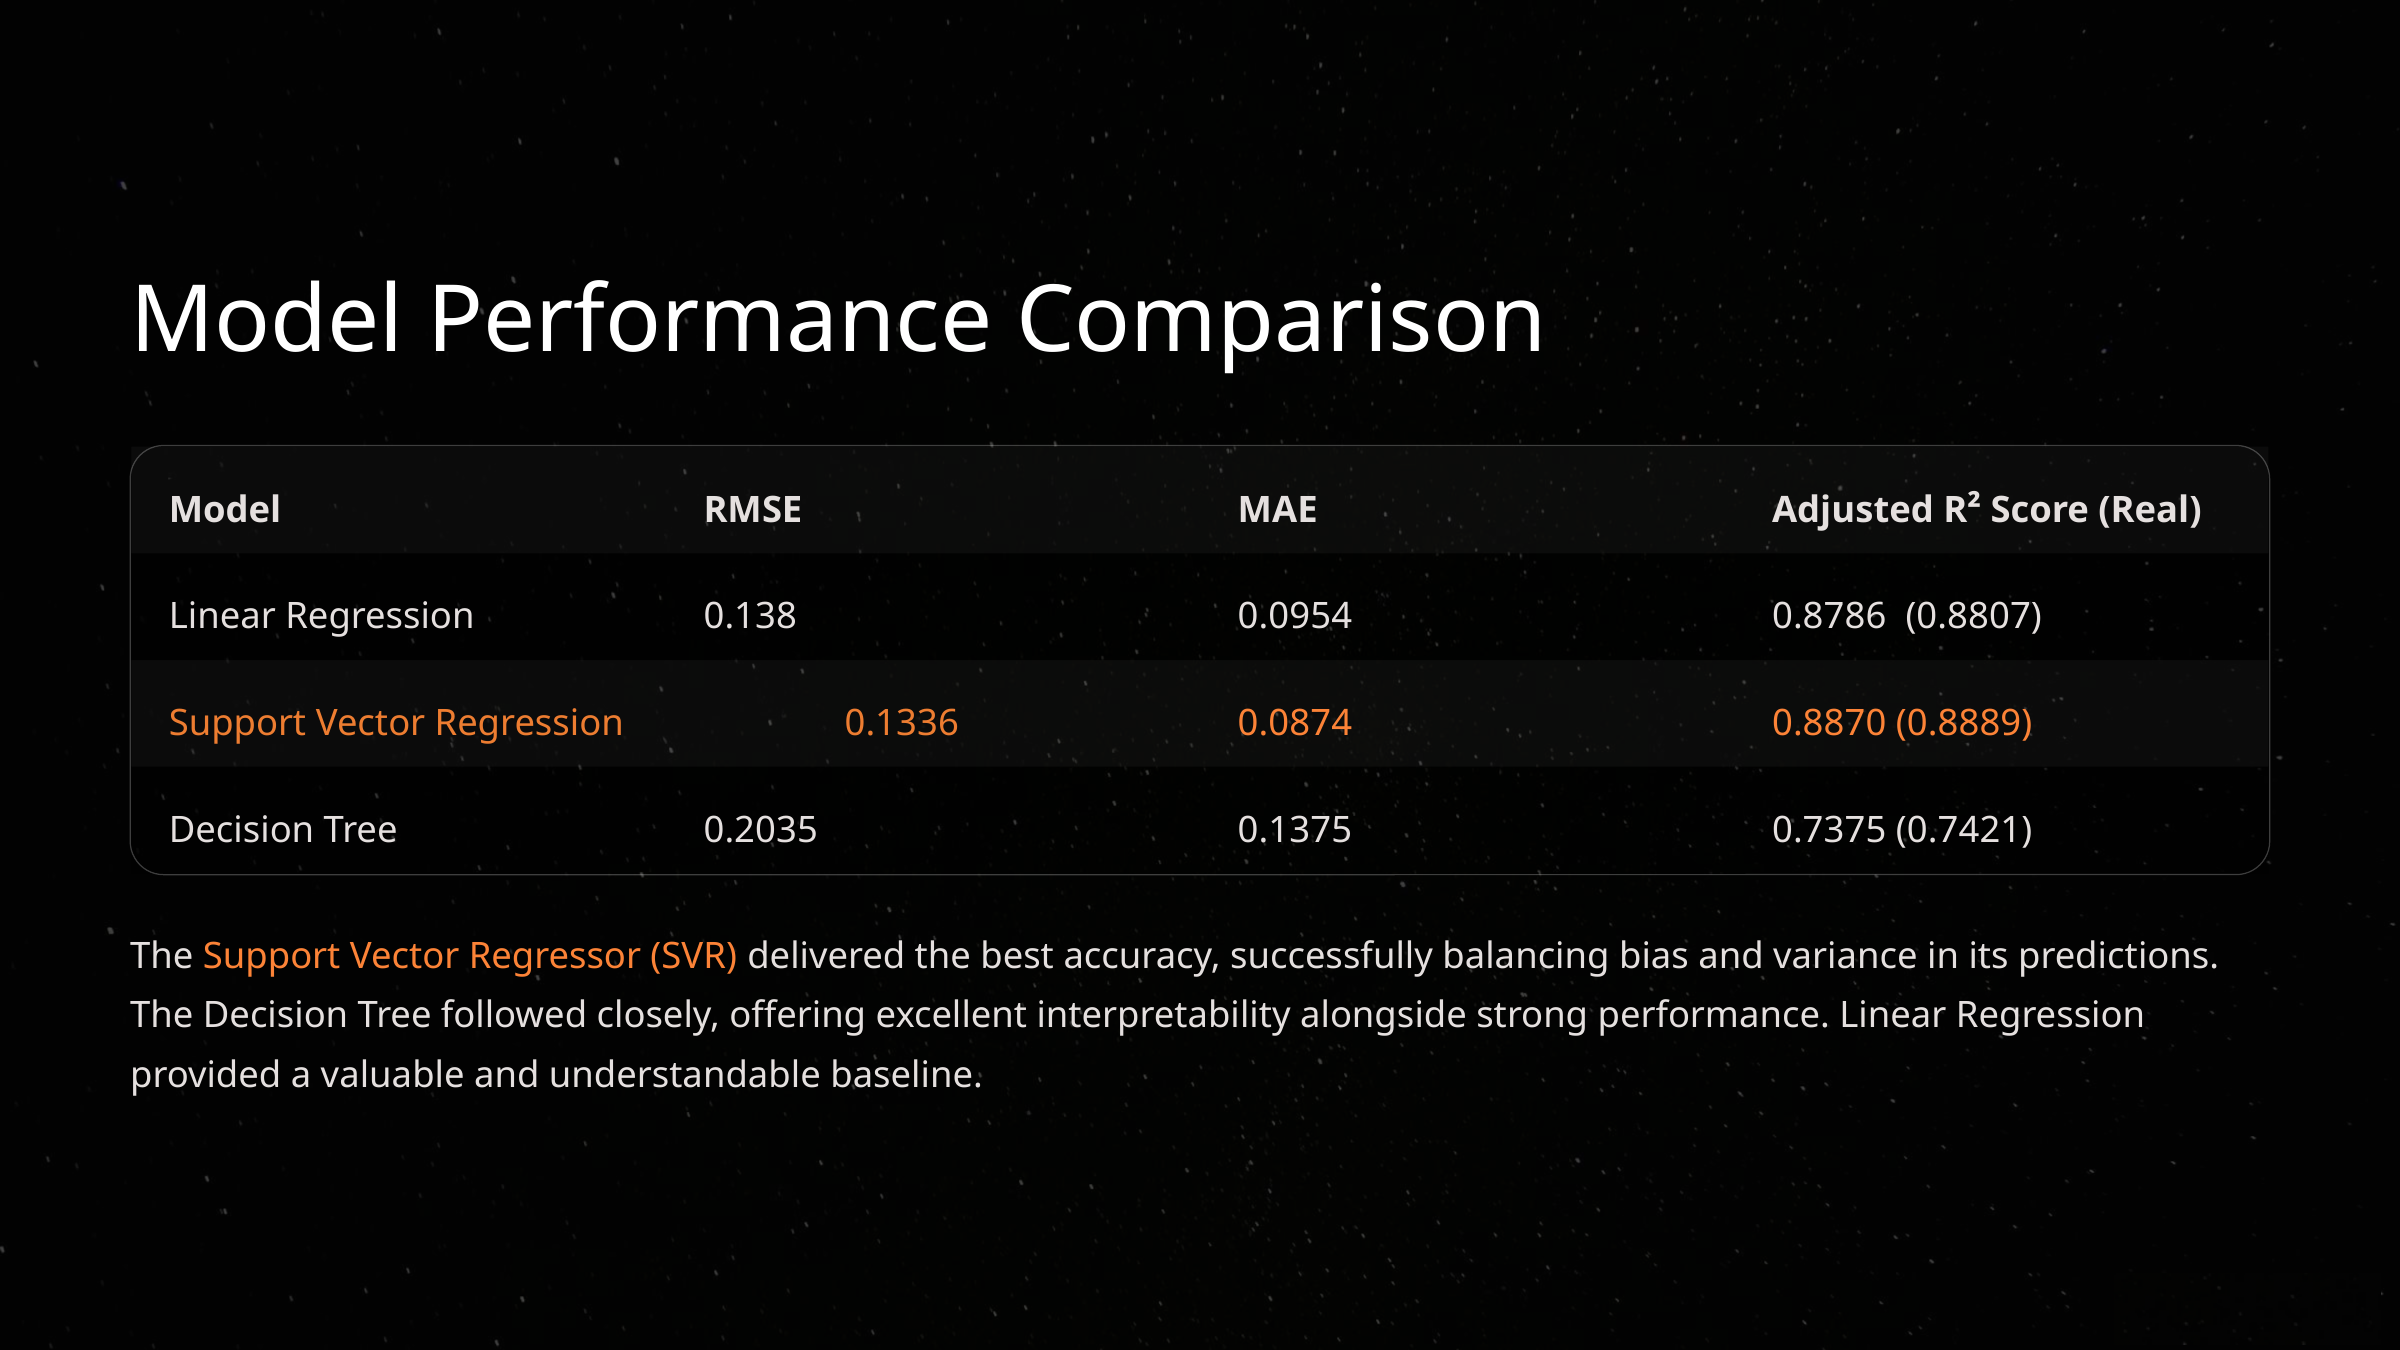

Model Performance Comparison
Model
RMSE
MAE
Adjusted R² Score (Real)
Linear Regression
0.138
0.0954
0.8786 (0.8807)
Support Vector Regression 	 0.1336
0.0874
0.8870 (0.8889)
Decision Tree
0.2035
0.1375
0.7375 (0.7421)
The Support Vector Regressor (SVR) delivered the best accuracy, successfully balancing bias and variance in its predictions. The Decision Tree followed closely, offering excellent interpretability alongside strong performance. Linear Regression provided a valuable and understandable baseline.